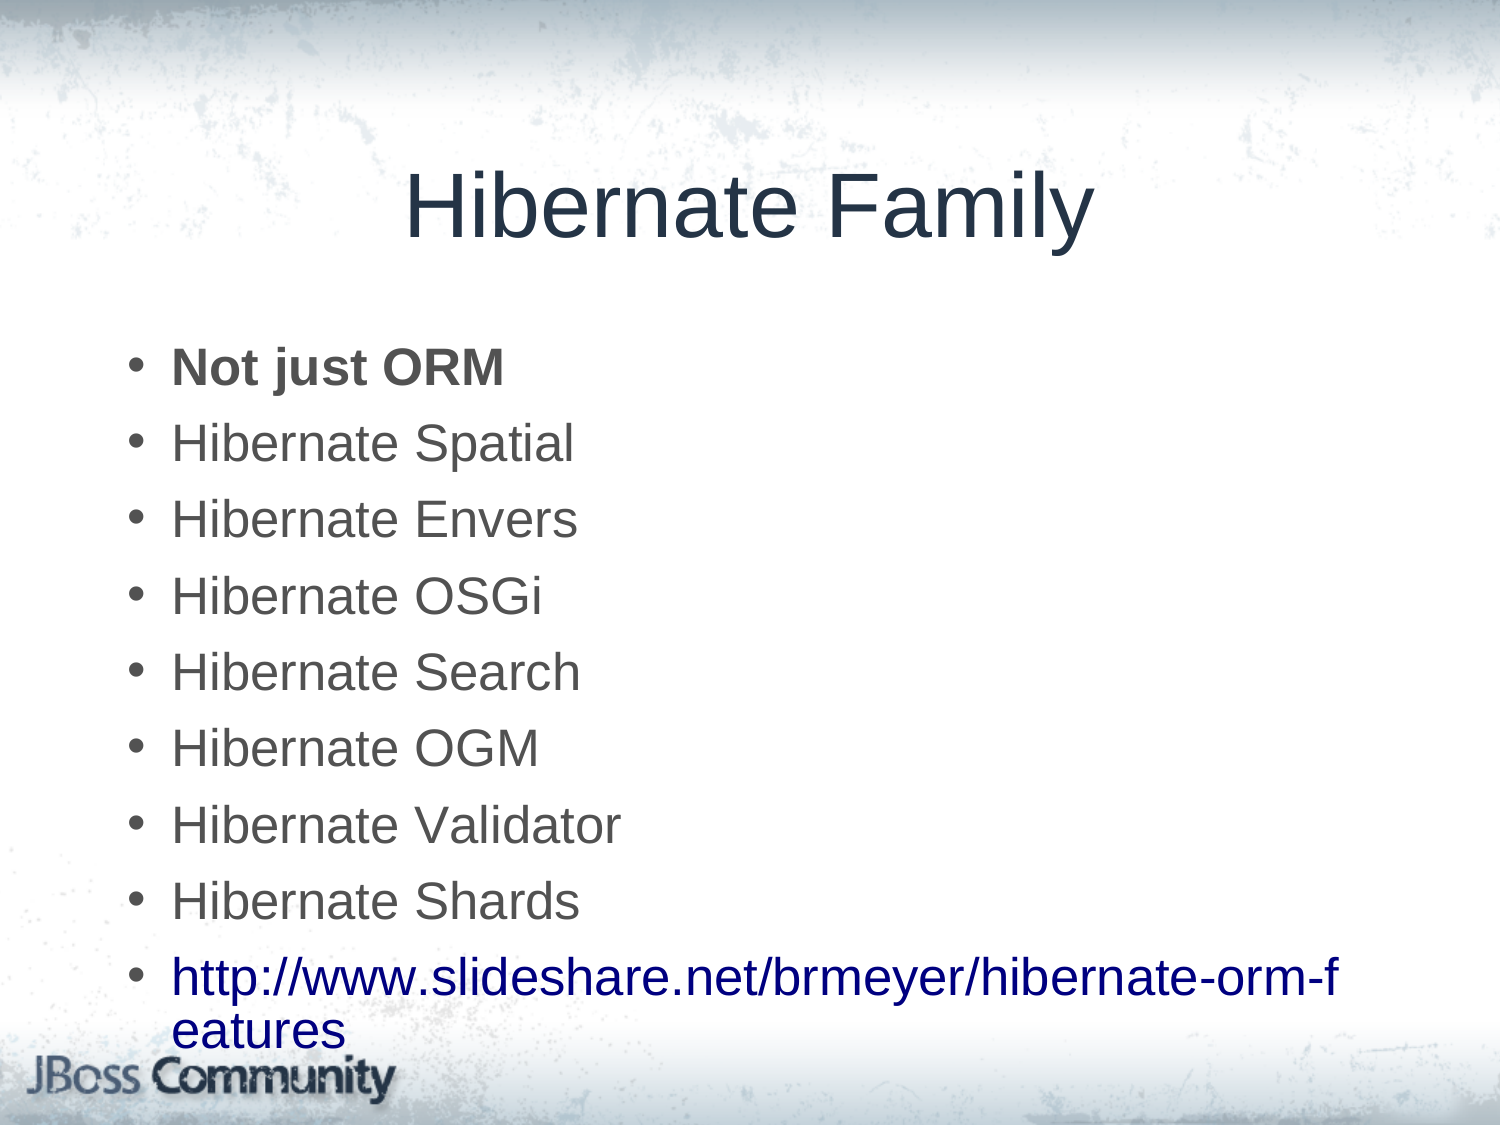

# Hibernate Family
Not just ORM
Hibernate Spatial
Hibernate Envers
Hibernate OSGi
Hibernate Search
Hibernate OGM
Hibernate Validator
Hibernate Shards
http://www.slideshare.net/brmeyer/hibernate-orm-features